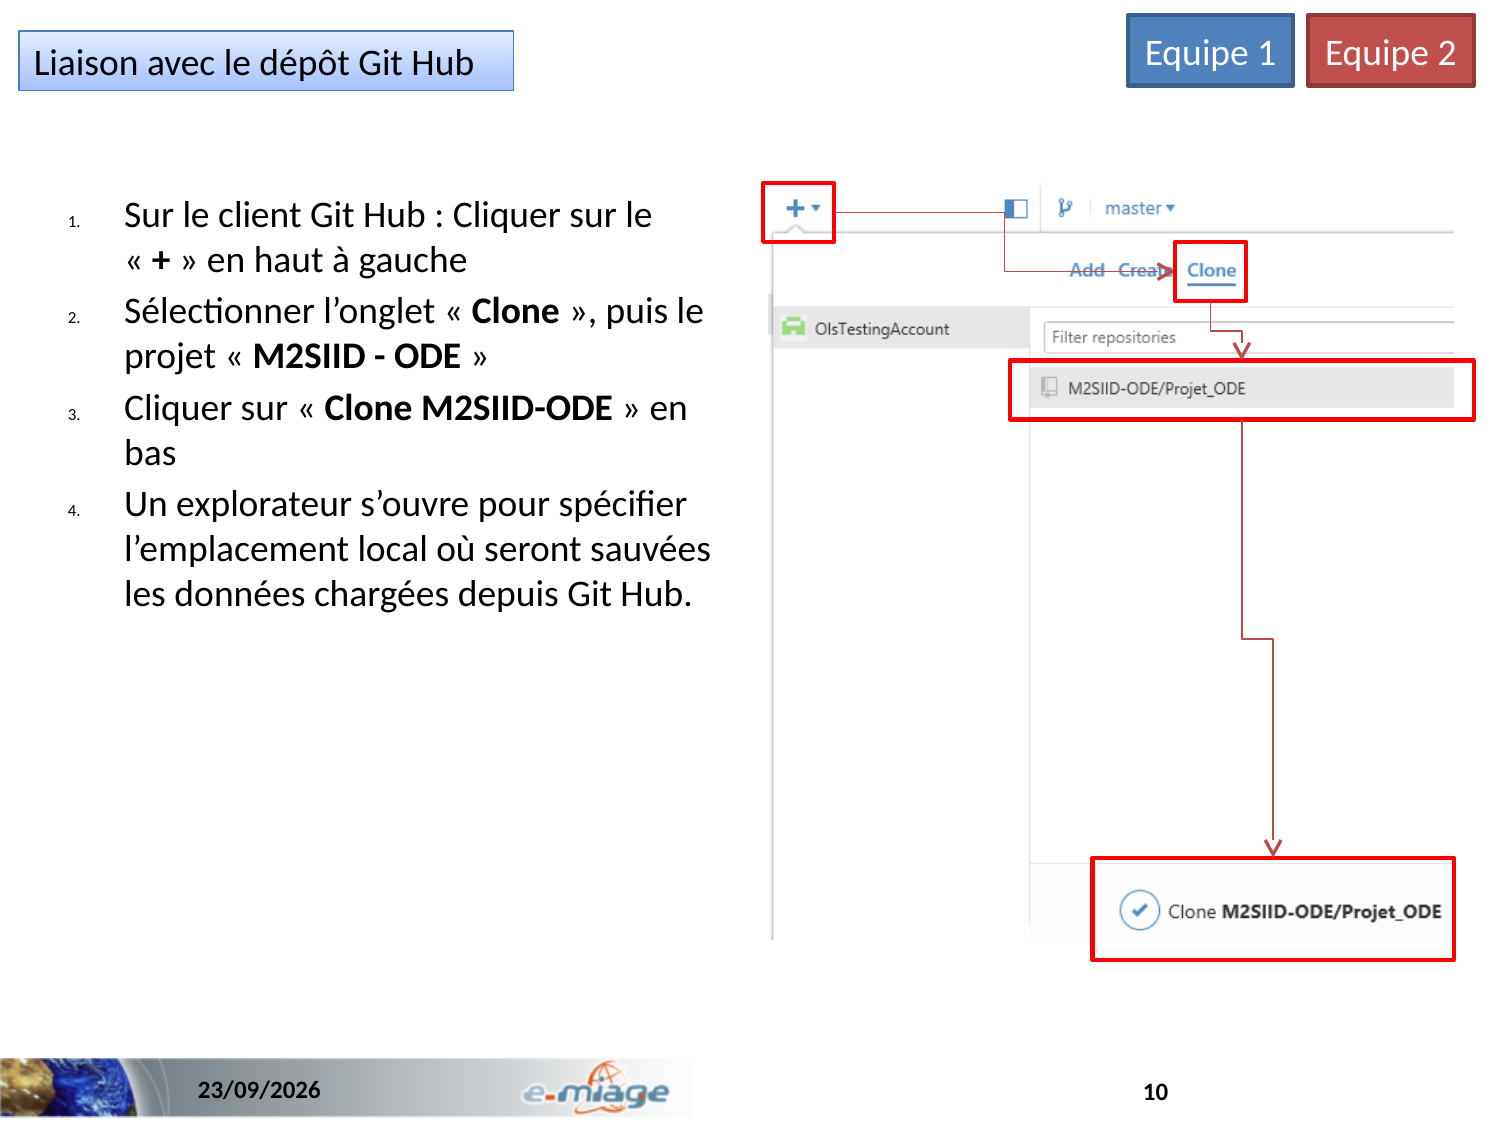

Equipe 1
Equipe 2
Liaison avec le dépôt Git Hub
Sur le client Git Hub : Cliquer sur le « + » en haut à gauche
Sélectionner l’onglet « Clone », puis le projet « M2SIID - ODE »
Cliquer sur « Clone M2SIID-ODE » en bas
Un explorateur s’ouvre pour spécifier l’emplacement local où seront sauvées les données chargées depuis Git Hub.